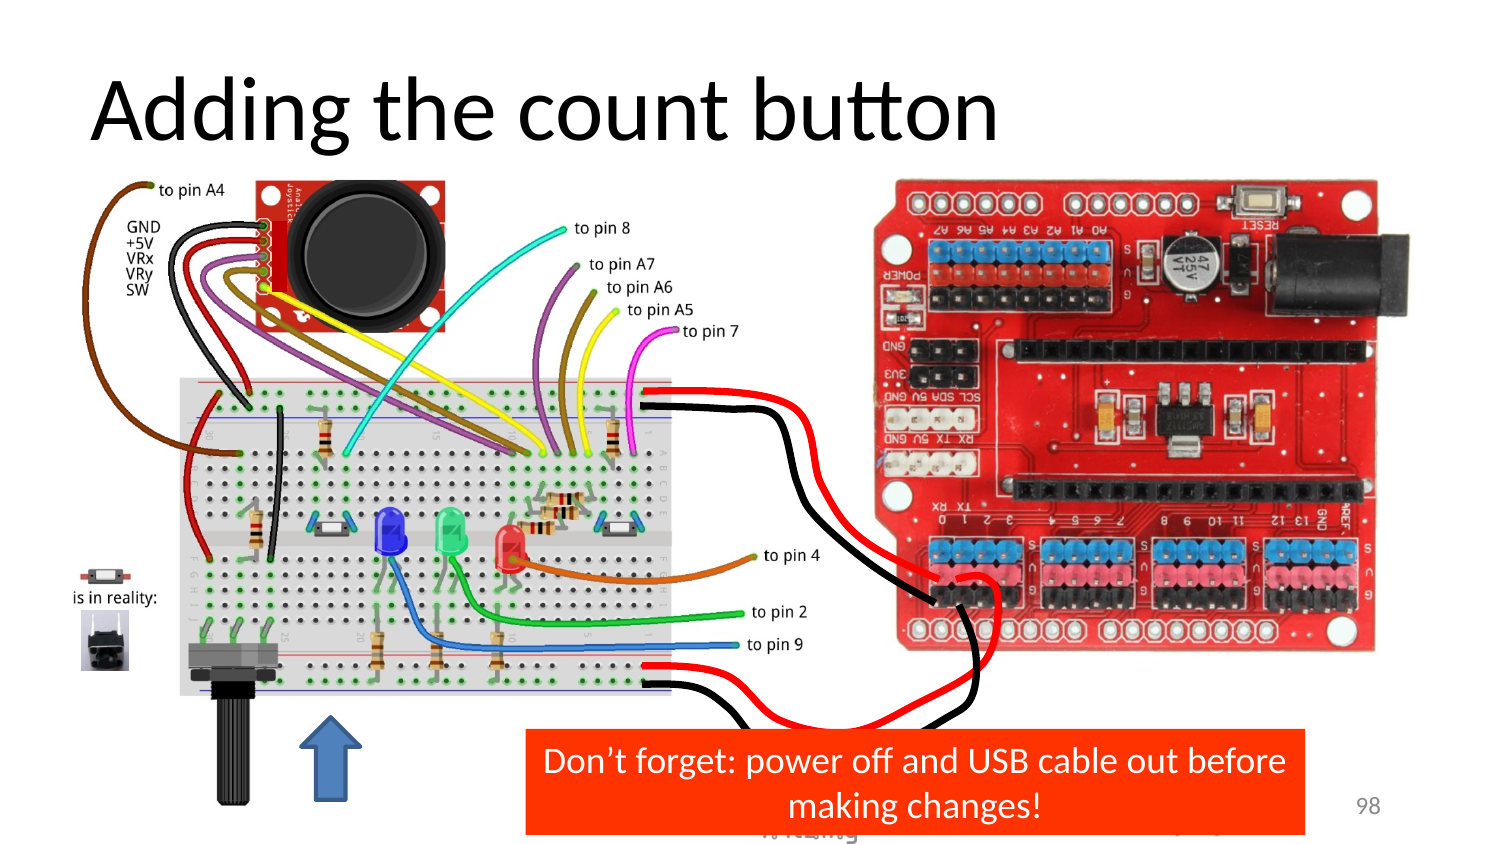

# Adding the count button
Don’t forget: power off and USB cable out before making changes!
97